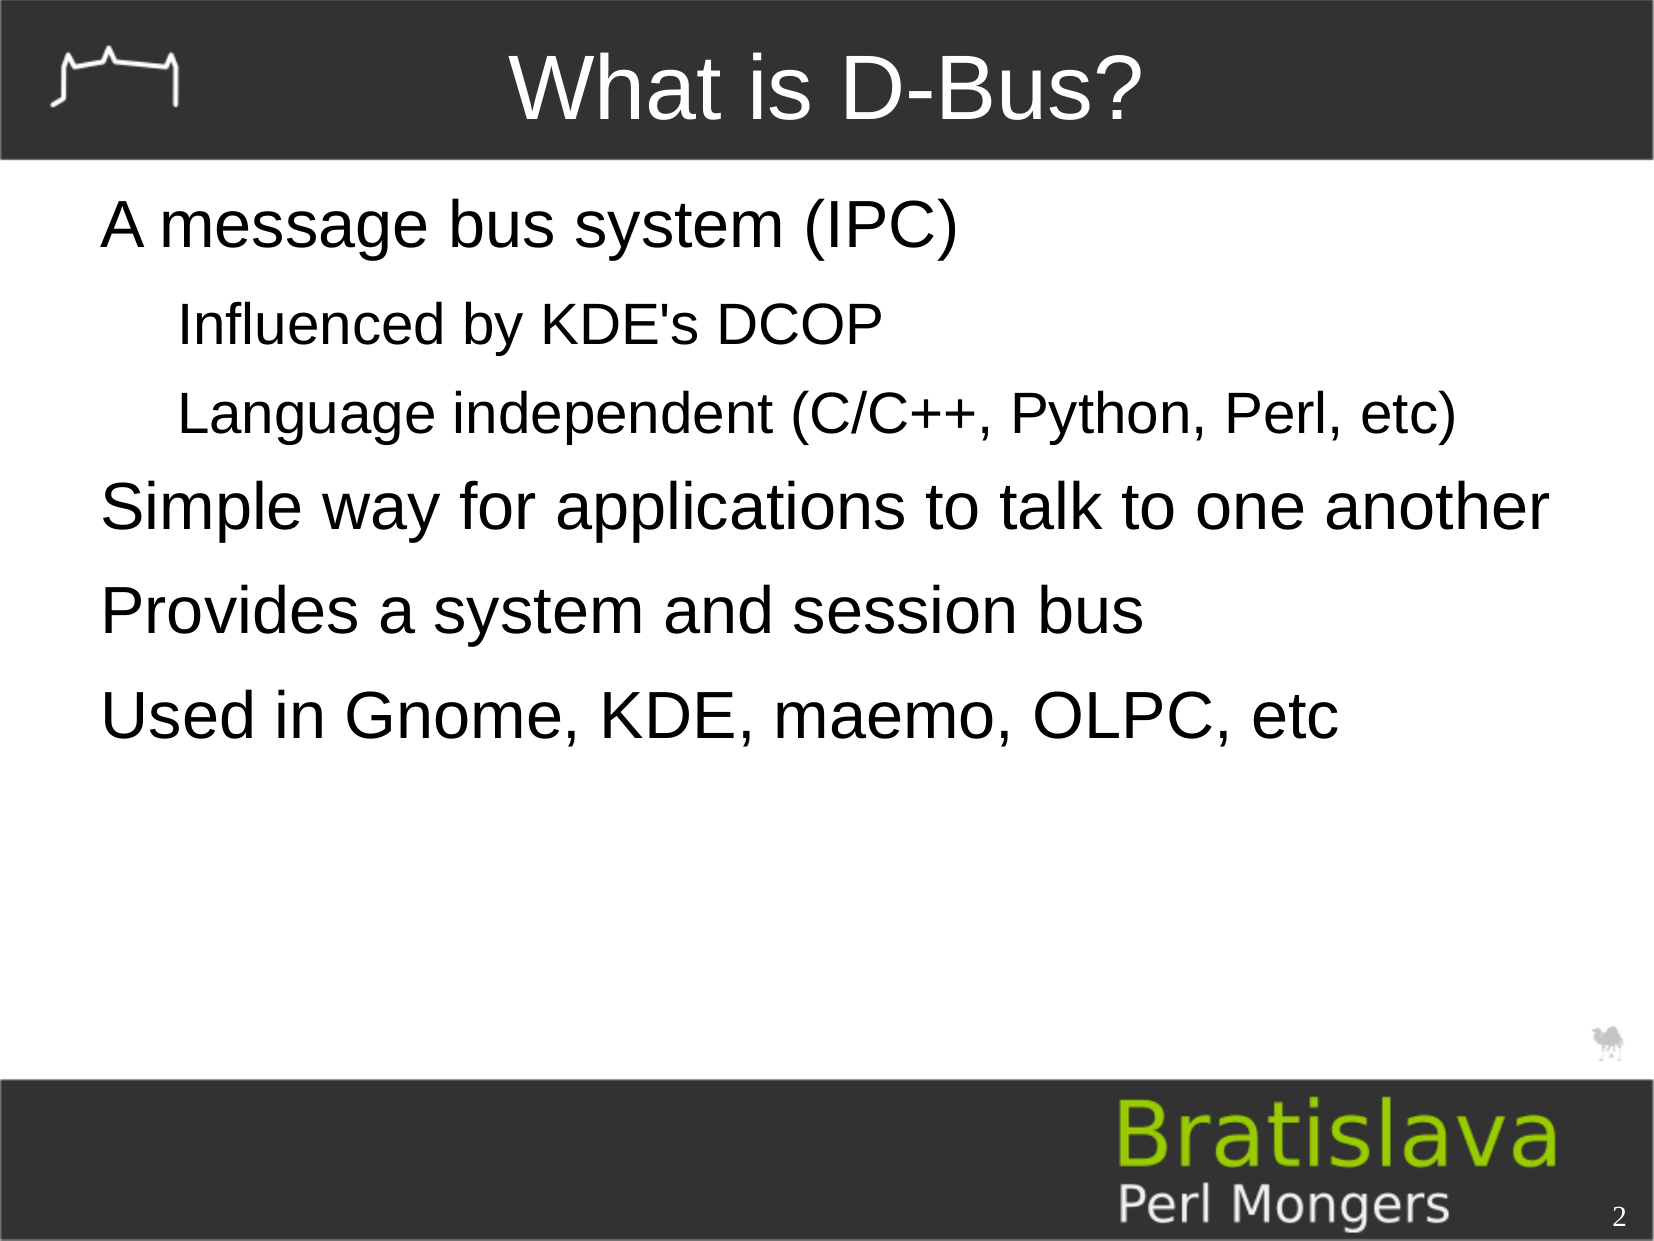

# What is D-Bus?
A message bus system (IPC)
Influenced by KDE's DCOP
Language independent (C/C++, Python, Perl, etc)
Simple way for applications to talk to one another
Provides a system and session bus
Used in Gnome, KDE, maemo, OLPC, etc
2